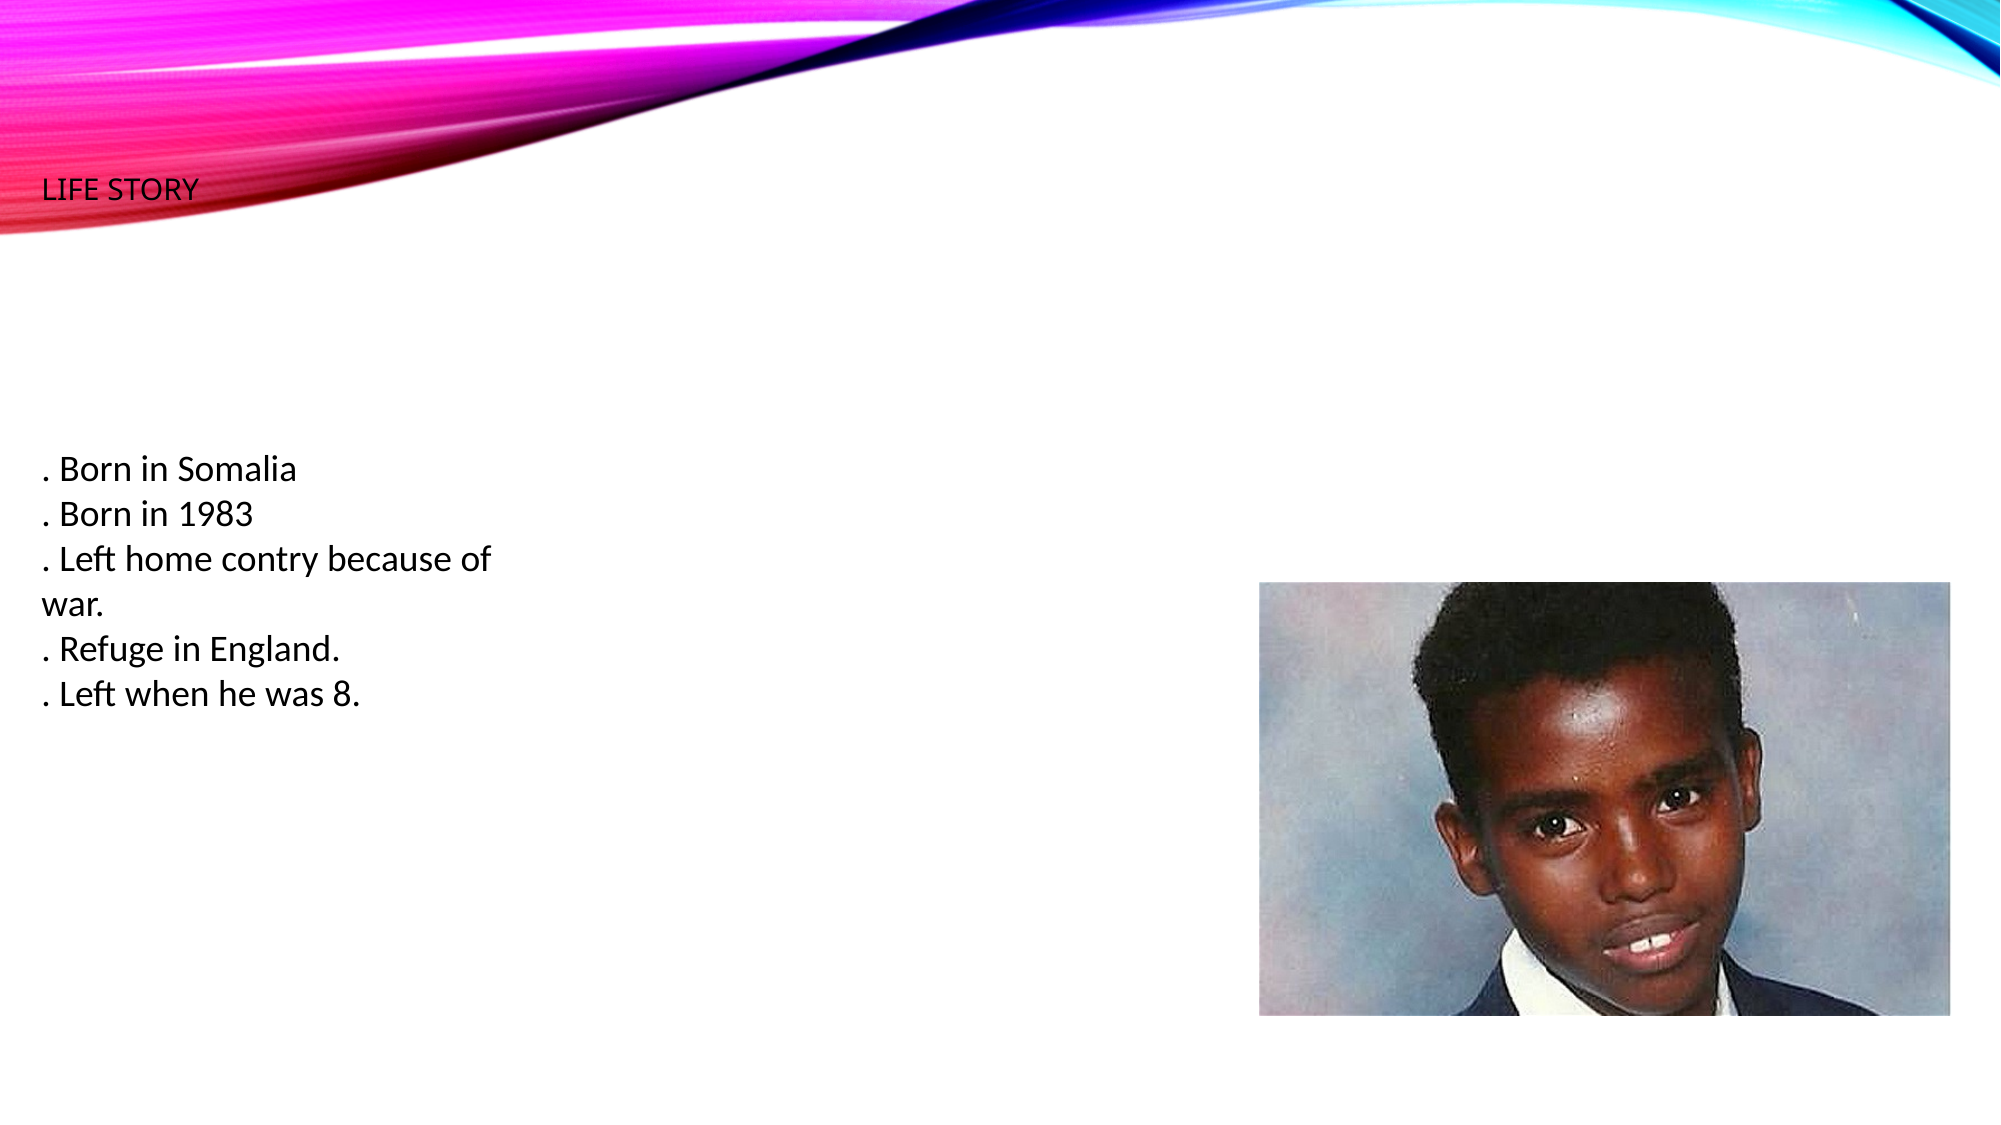

# Life story
. Born in Somalia
. Born in 1983
. Left home contry because of war.
. Refuge in England.
. Left when he was 8.